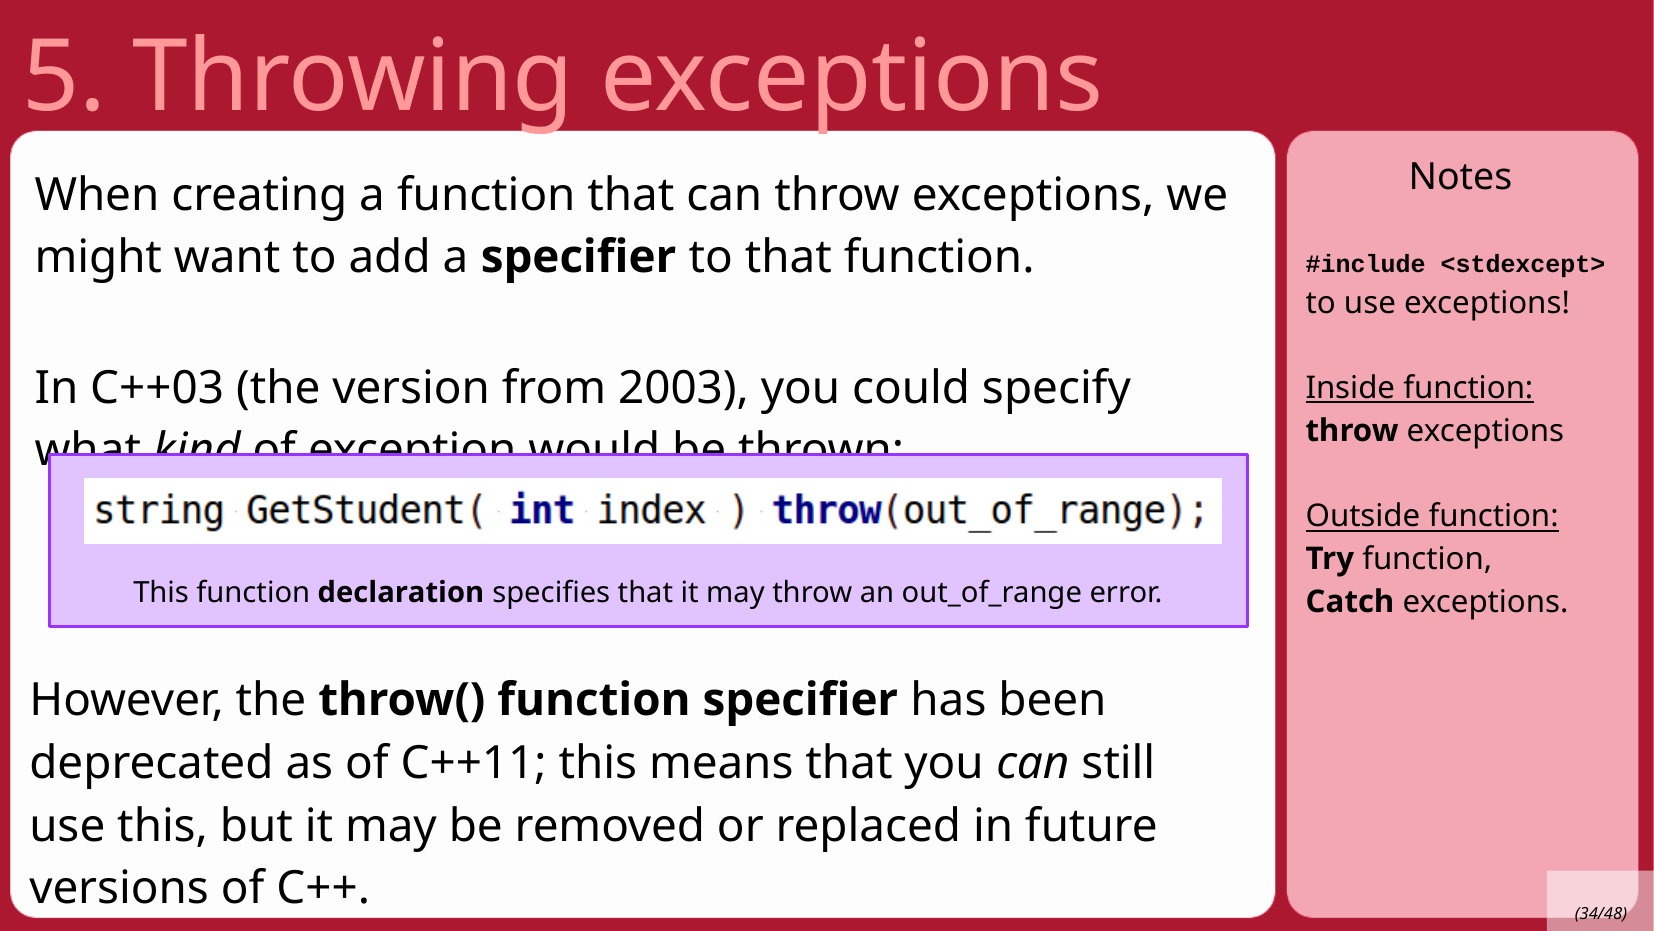

# 5. Throwing exceptions
Notes
#include <stdexcept>
to use exceptions!
Inside function:
throw exceptions
Outside function:
Try function,
Catch exceptions.
When creating a function that can throw exceptions, we might want to add a specifier to that function.
In C++03 (the version from 2003), you could specify what kind of exception would be thrown:
This function declaration specifies that it may throw an out_of_range error.
However, the throw() function specifier has been deprecated as of C++11; this means that you can still use this, but it may be removed or replaced in future versions of C++.